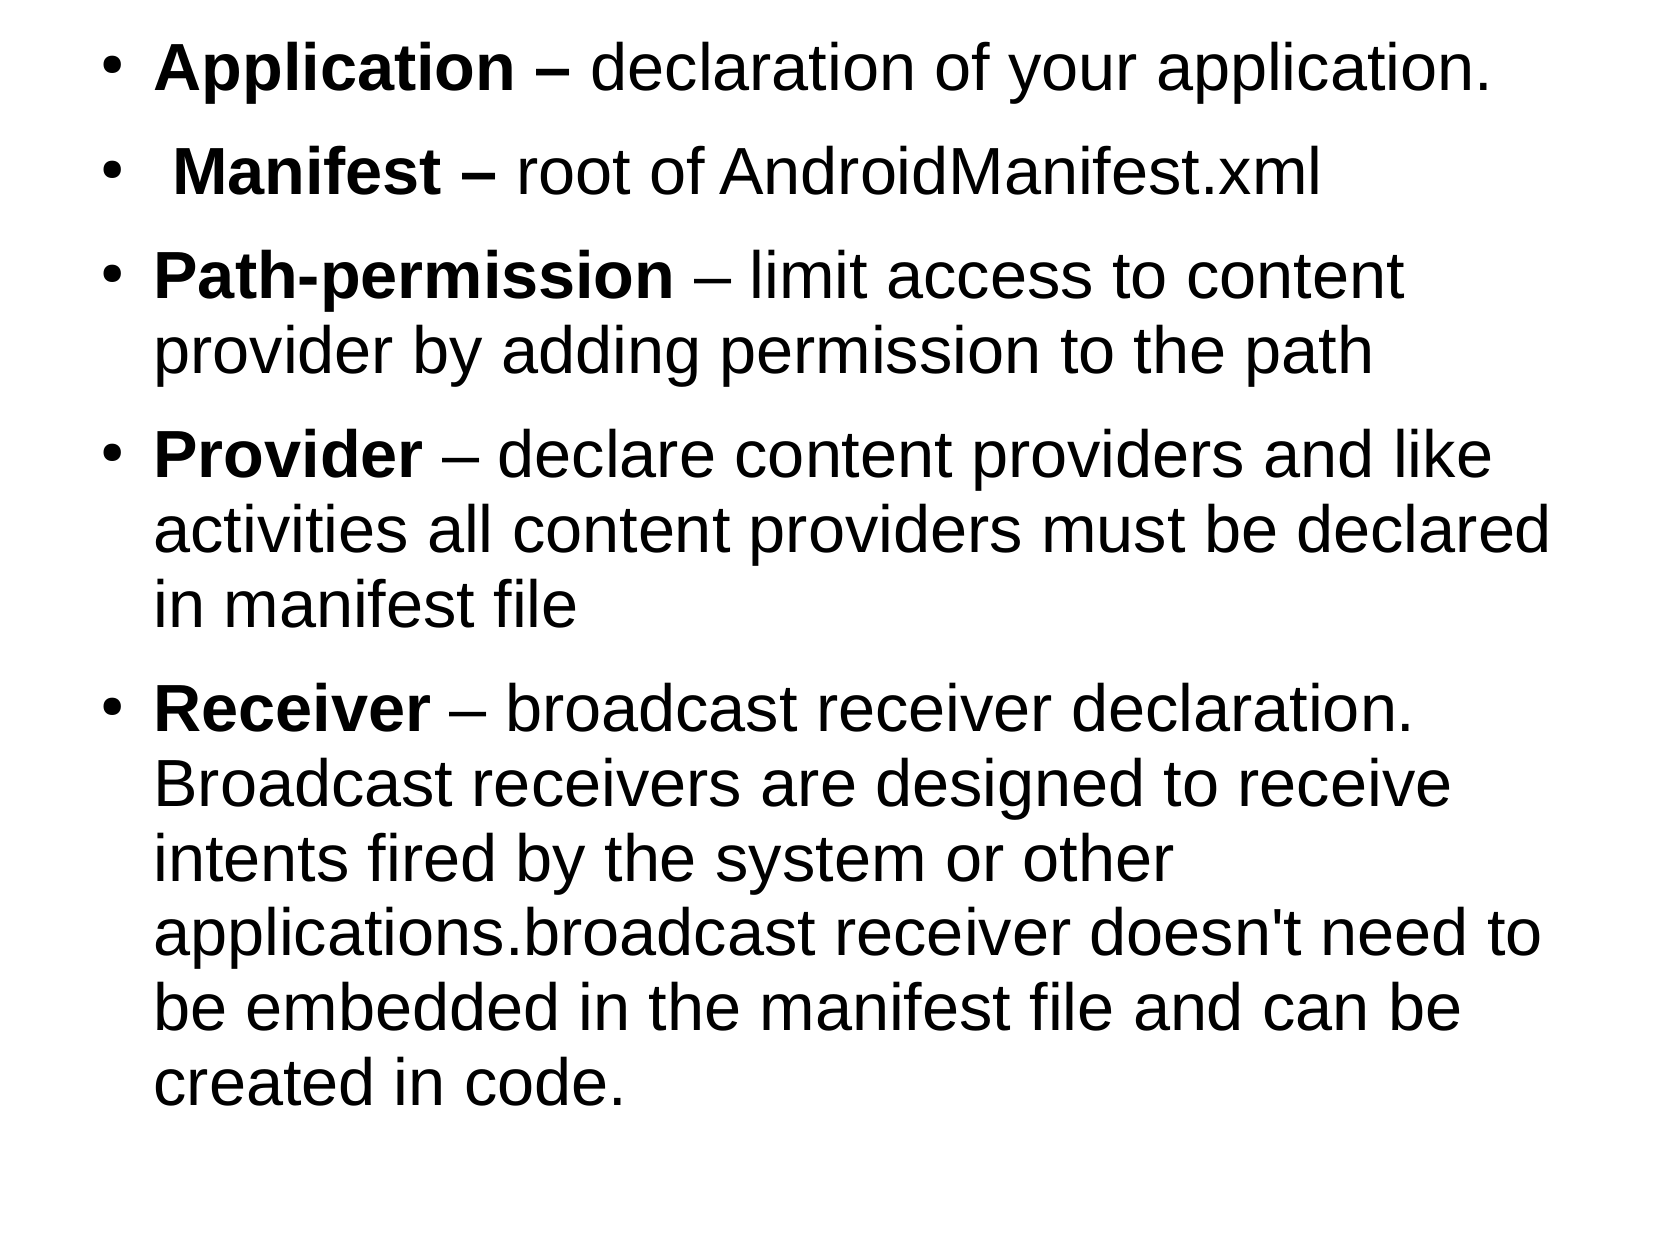

# Application – declaration of your application.
 Manifest – root of AndroidManifest.xml
Path-permission – limit access to content provider by adding permission to the path
Provider – declare content providers and like activities all content providers must be declared in manifest file
Receiver – broadcast receiver declaration. Broadcast receivers are designed to receive intents fired by the system or other applications.broadcast receiver doesn't need to be embedded in the manifest file and can be created in code.